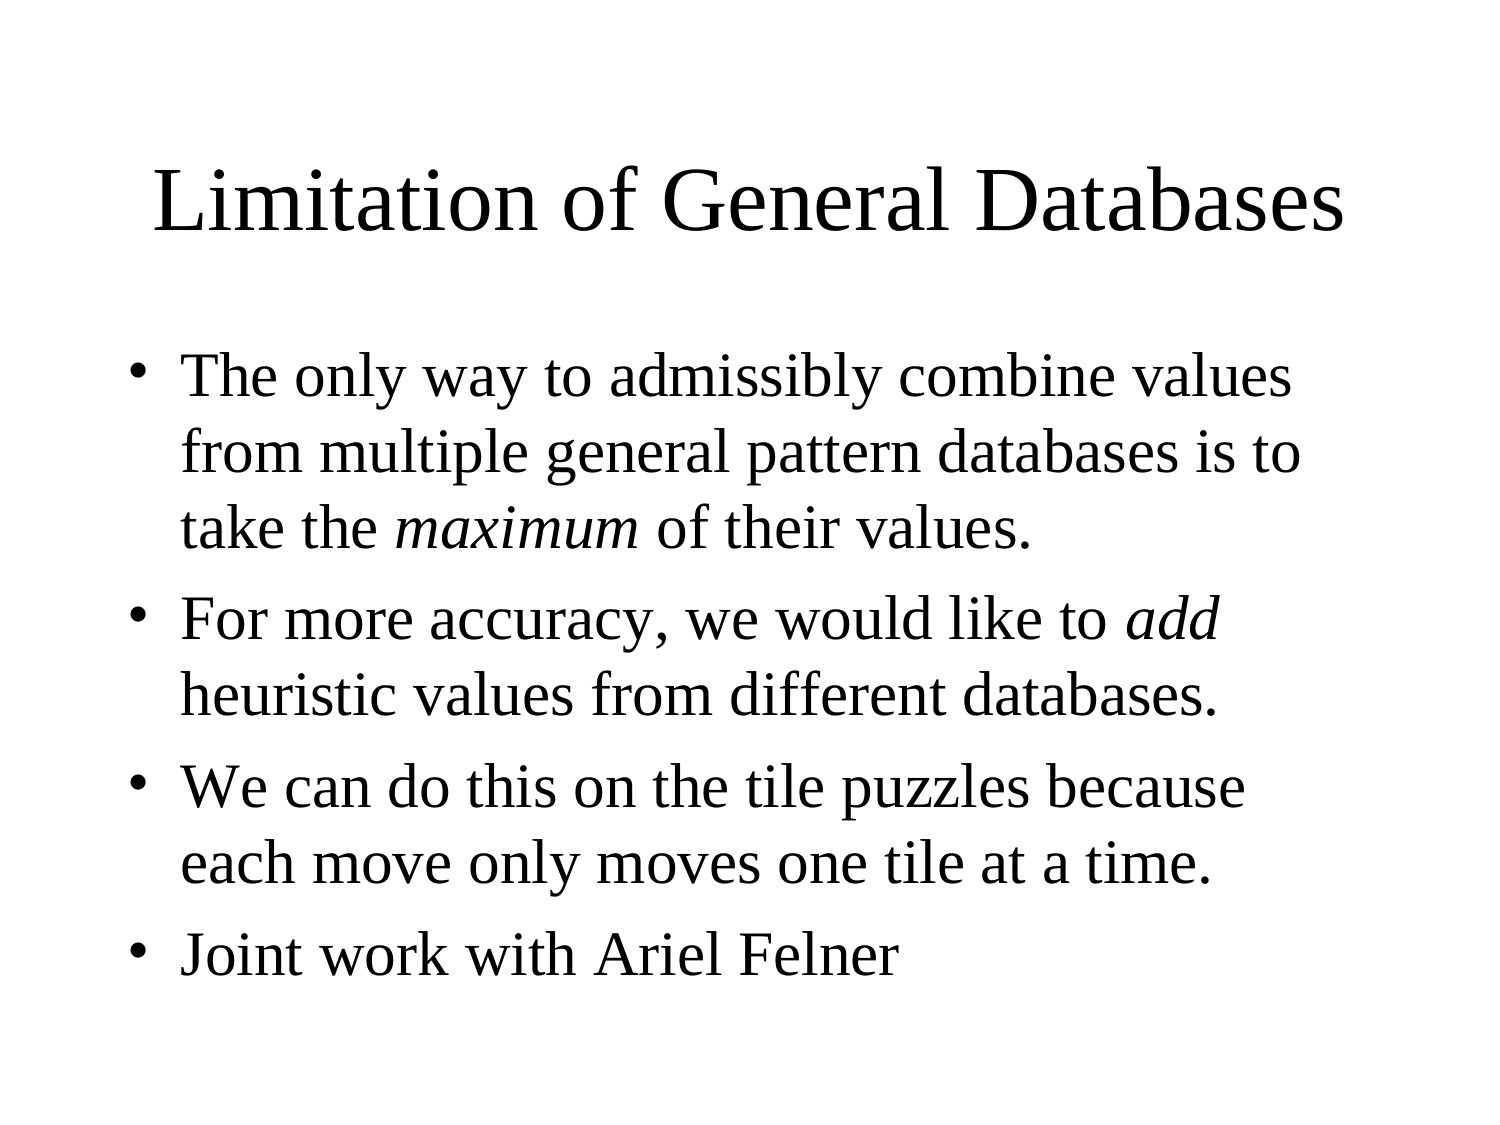

# Limitation of General Databases
The only way to admissibly combine values from multiple general pattern databases is to take the maximum of their values.
For more accuracy, we would like to add heuristic values from different databases.
We can do this on the tile puzzles because each move only moves one tile at a time.
Joint work with Ariel Felner